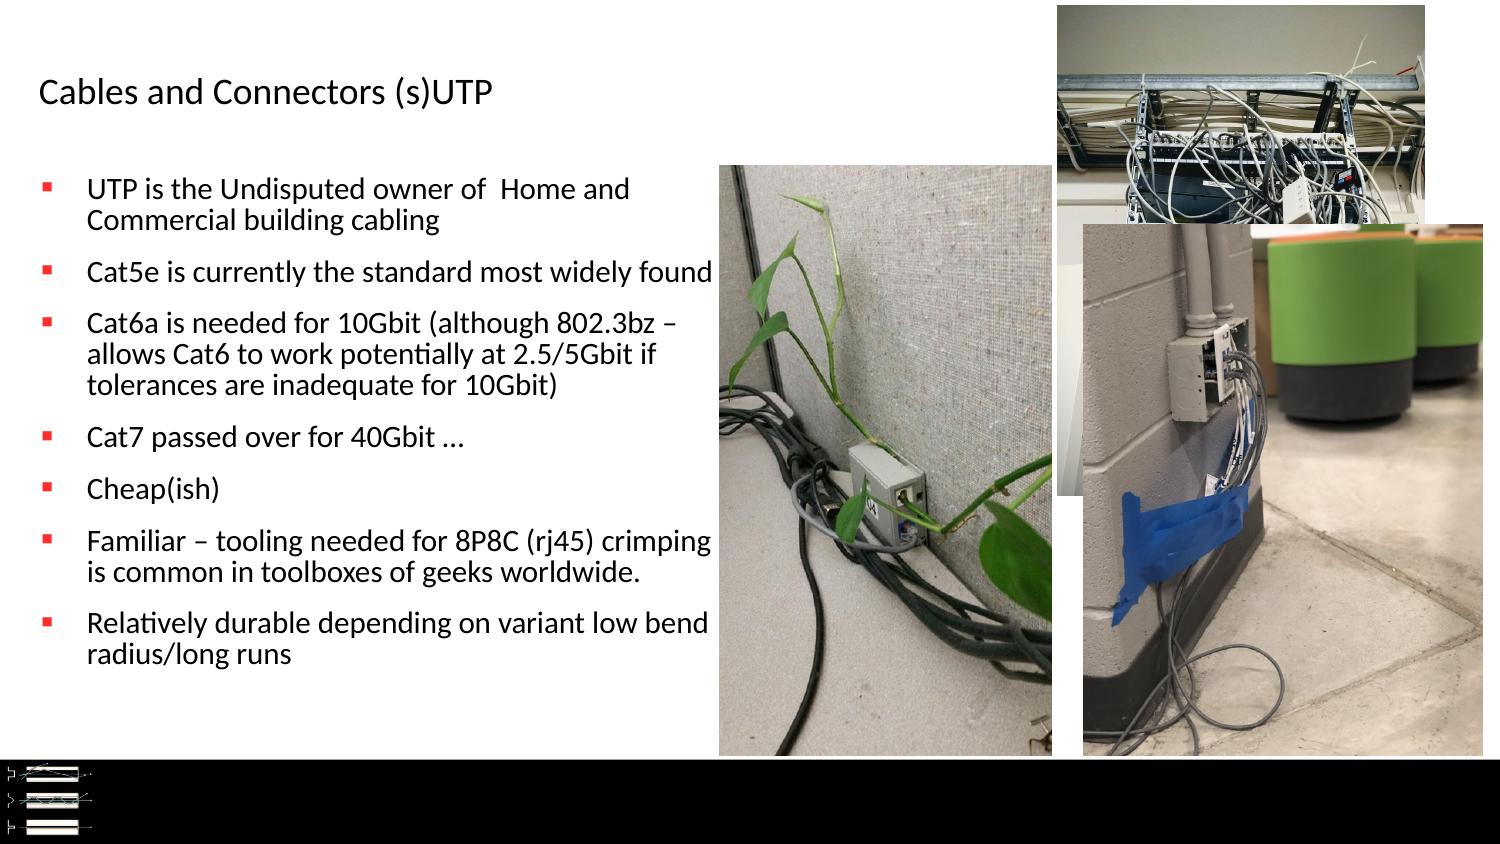

# Cables and Connectors (s)UTP
UTP is the Undisputed owner of Home and Commercial building cabling
Cat5e is currently the standard most widely found
Cat6a is needed for 10Gbit (although 802.3bz – allows Cat6 to work potentially at 2.5/5Gbit if tolerances are inadequate for 10Gbit)
Cat7 passed over for 40Gbit …
Cheap(ish)
Familiar – tooling needed for 8P8C (rj45) crimping is common in toolboxes of geeks worldwide.
Relatively durable depending on variant low bend radius/long runs